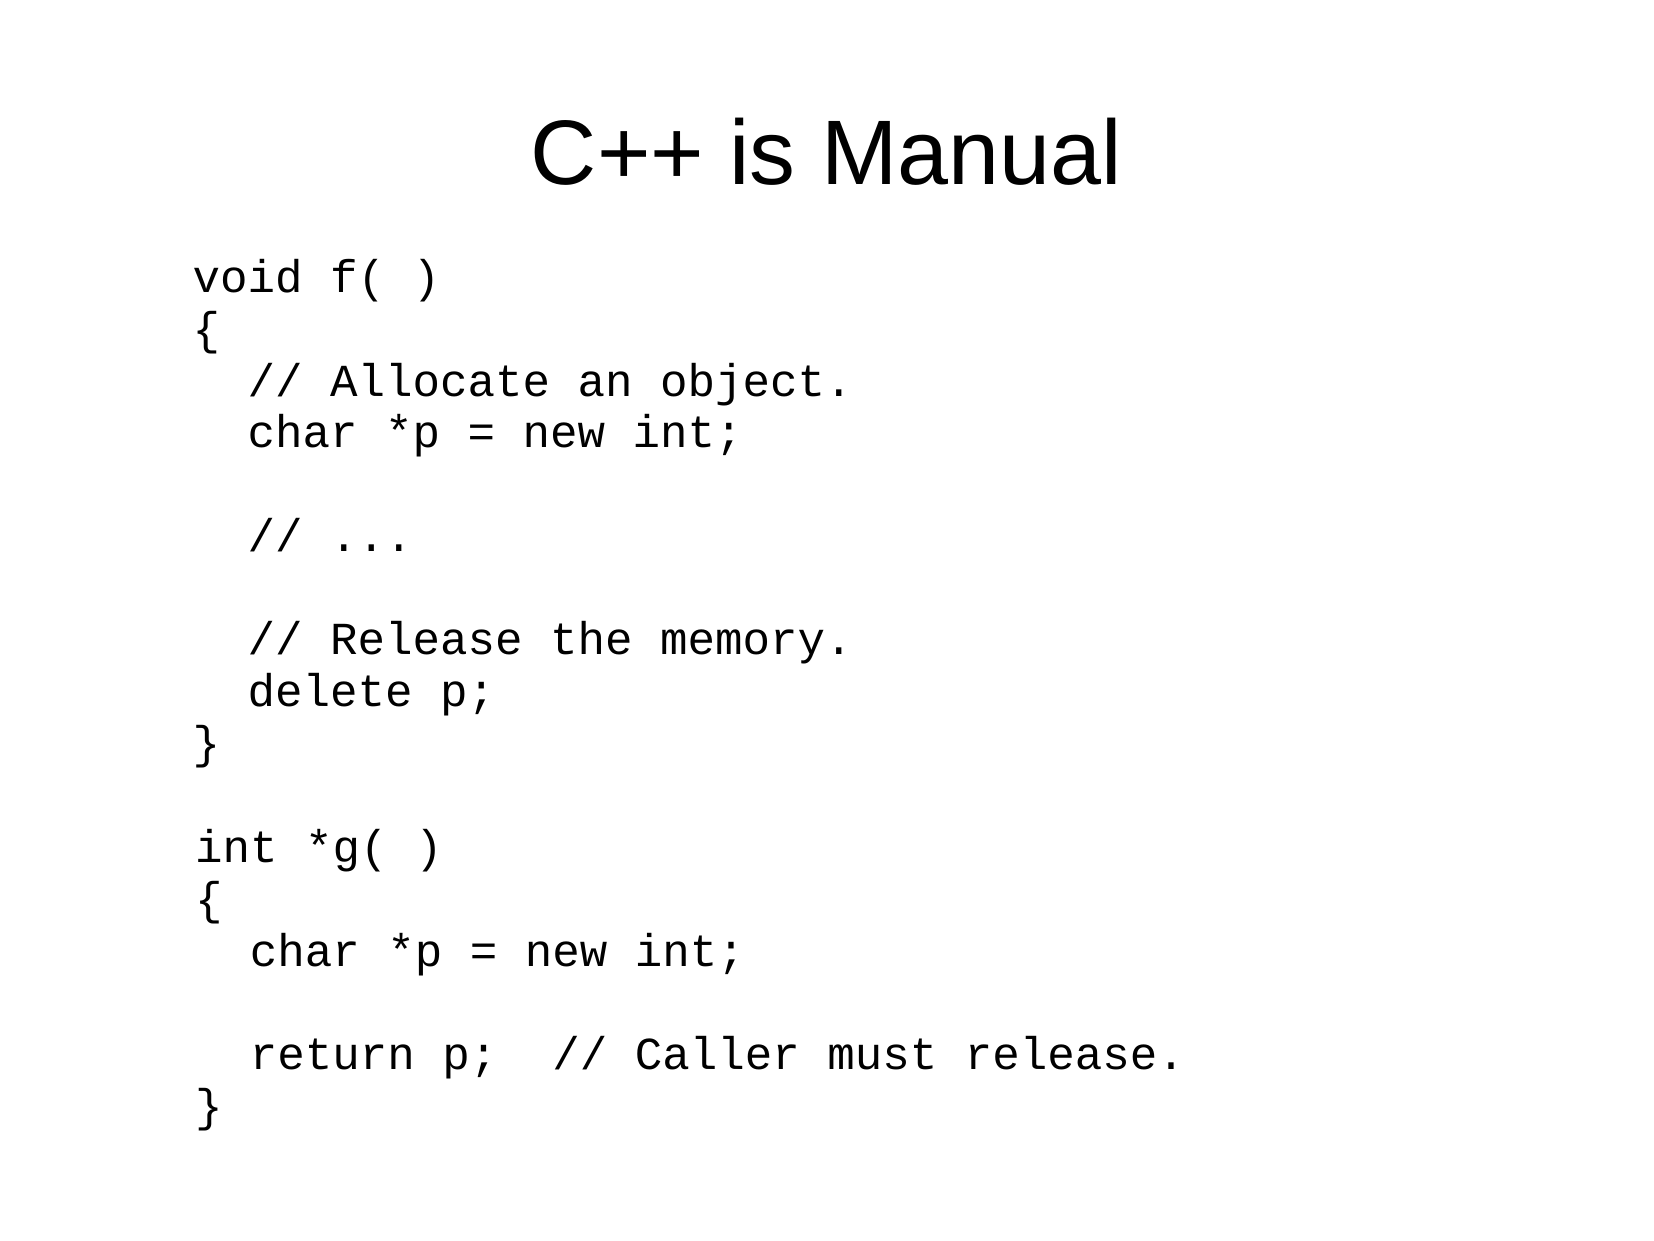

# C++ is Manual
void f( )
{
 // Allocate an object.
 char *p = new int;
 // ...
 // Release the memory.
 delete p;
}
int *g( )
{
 char *p = new int;
 return p; // Caller must release.
}